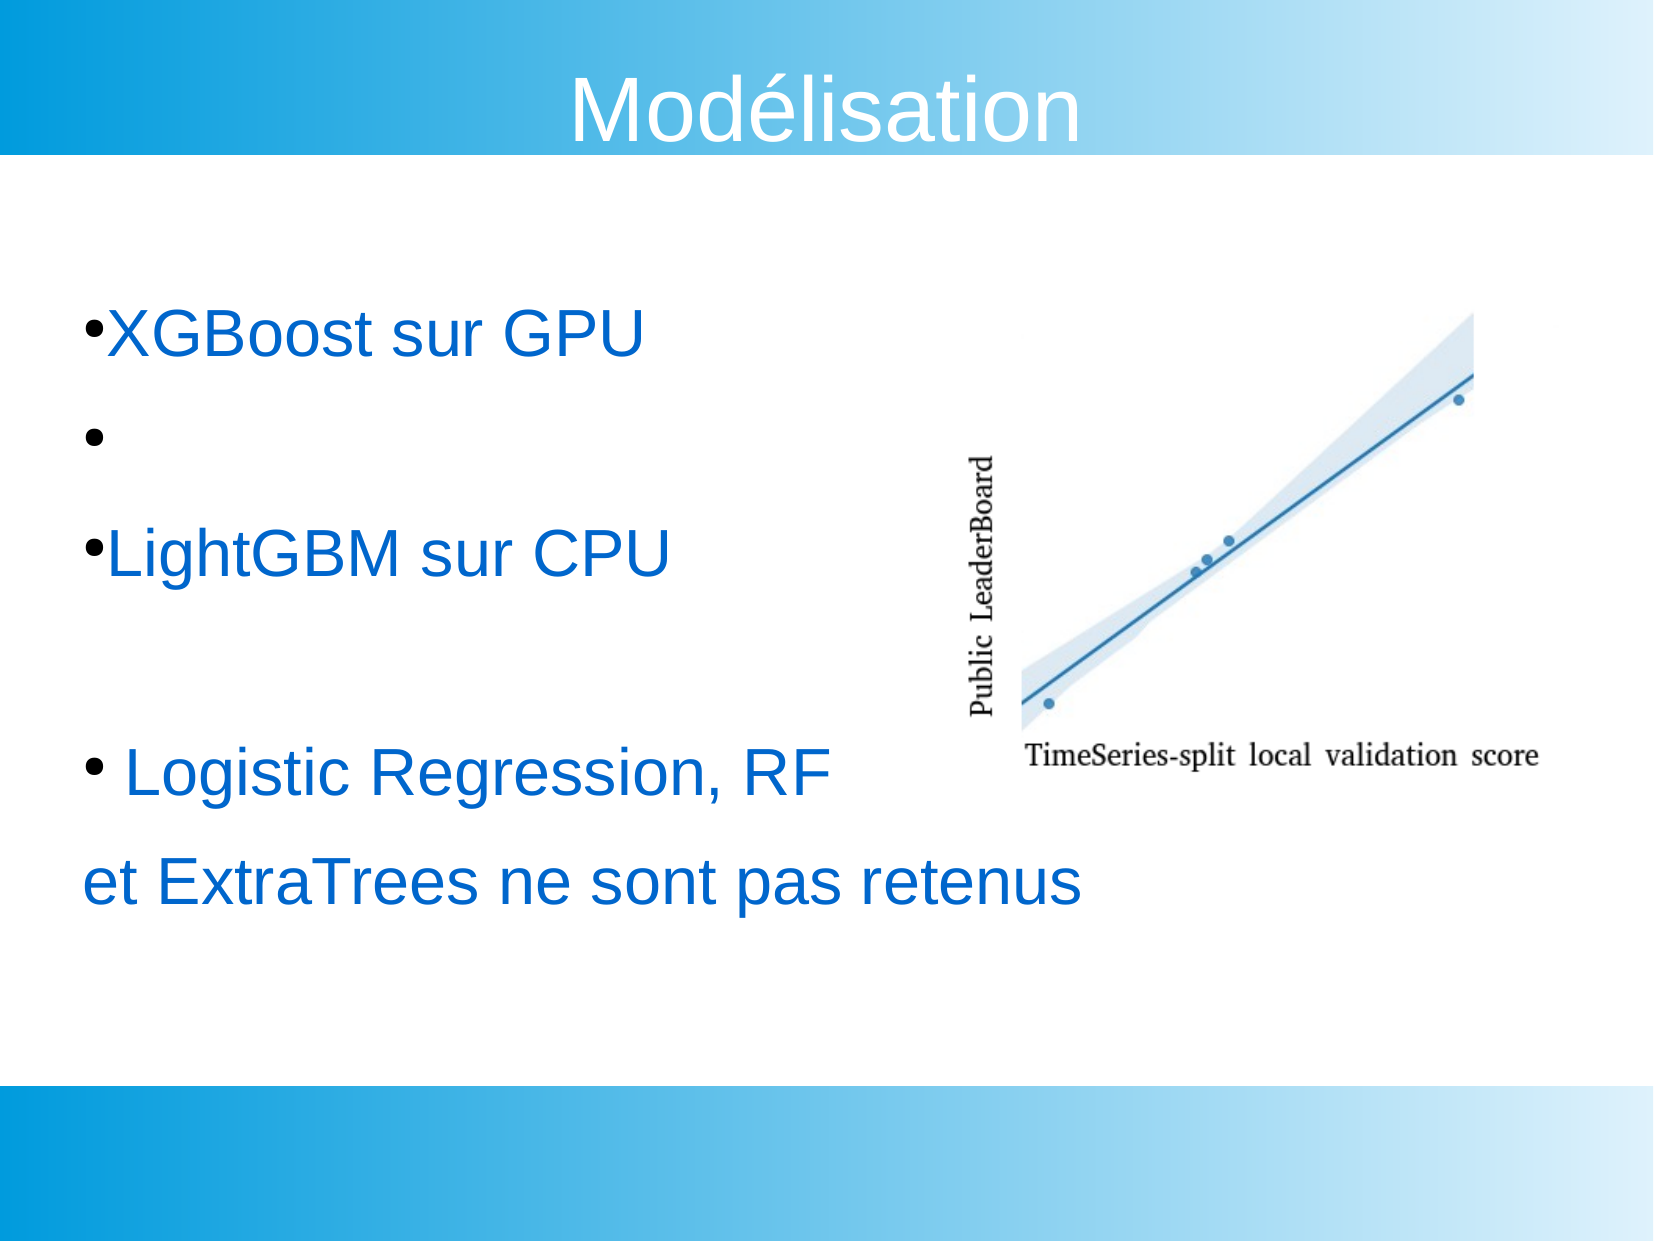

# Modélisation
XGBoost sur GPU
LightGBM sur CPU
 Logistic Regression, RF
et ExtraTrees ne sont pas retenus